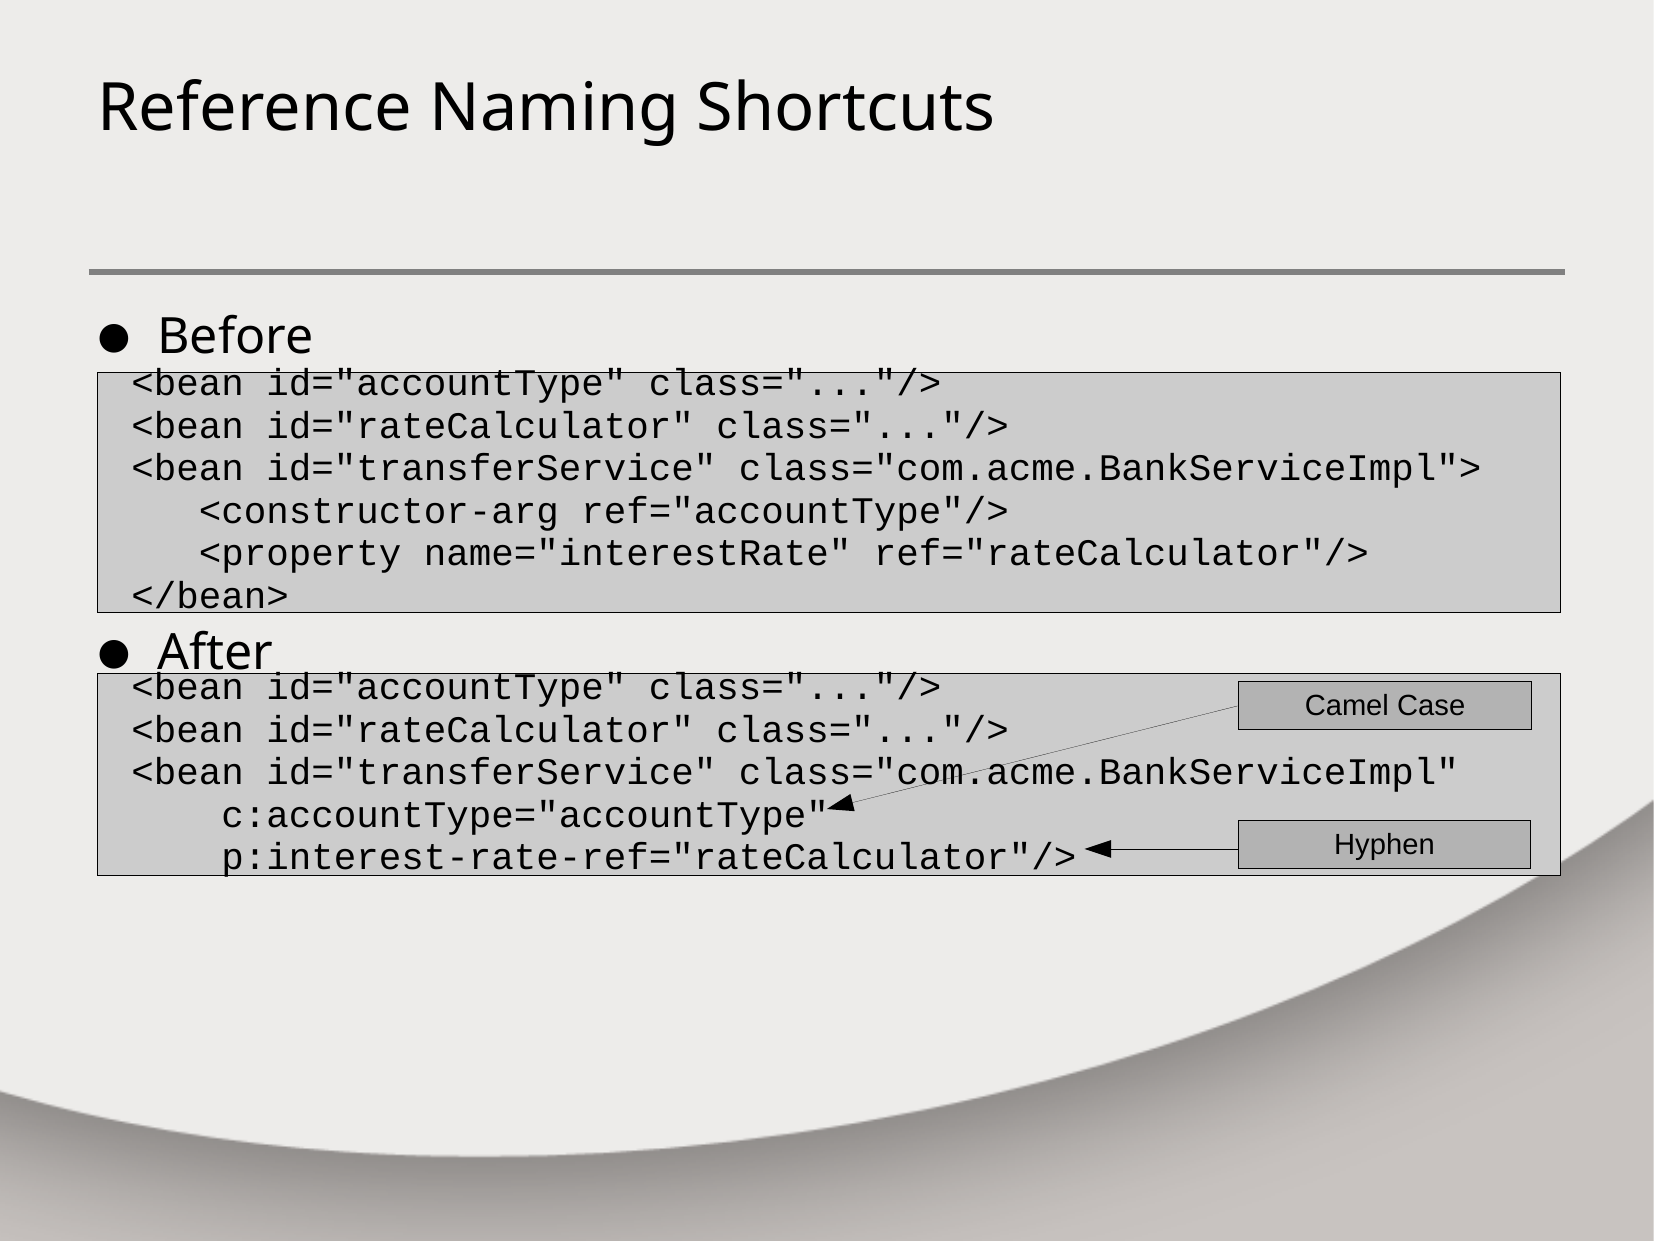

# Reference Naming Shortcuts
Before
After
<bean id="accountType" class="..."/>
<bean id="rateCalculator" class="..."/>
<bean id="transferService" class="com.acme.BankServiceImpl">
 <constructor-arg ref="accountType"/>
 <property name="interestRate" ref="rateCalculator"/>
</bean>
<bean id="accountType" class="..."/>
<bean id="rateCalculator" class="..."/>
<bean id="transferService" class="com.acme.BankServiceImpl"
 c:accountType="accountType"
 p:interest-rate-ref="rateCalculator"/>
Camel Case
Hyphen